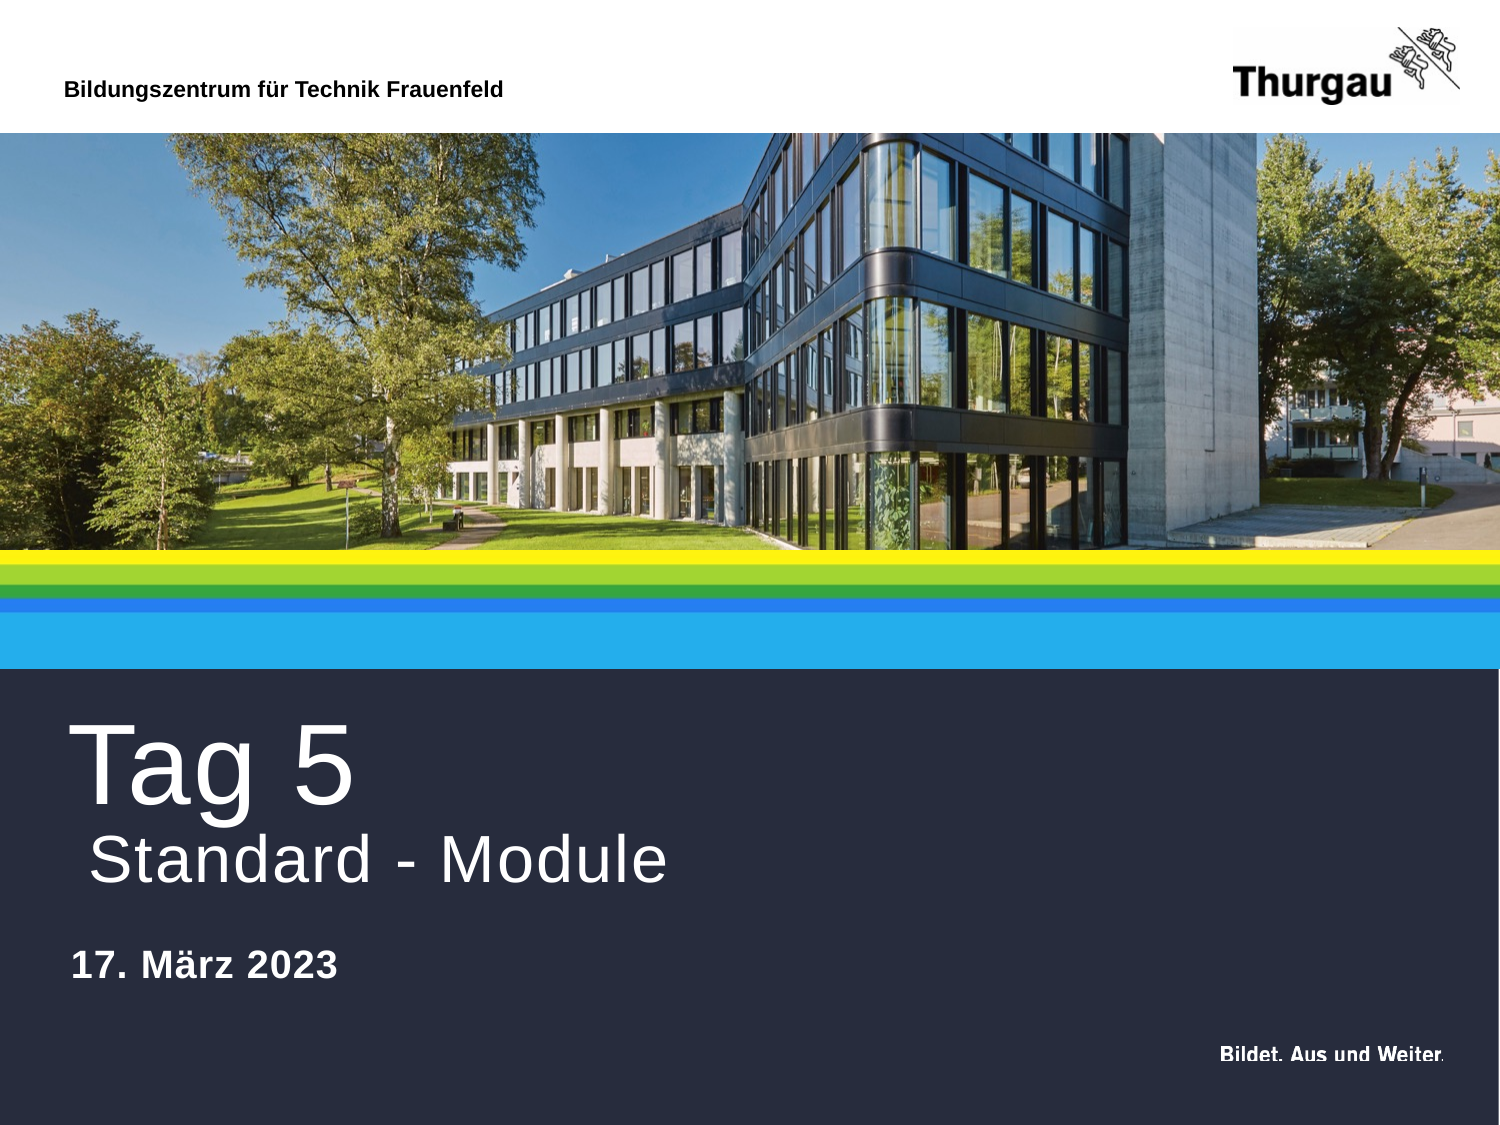

Bildungszentrum für Technik Frauenfeld
Tag 5
 Standard - Module
17. März 2023